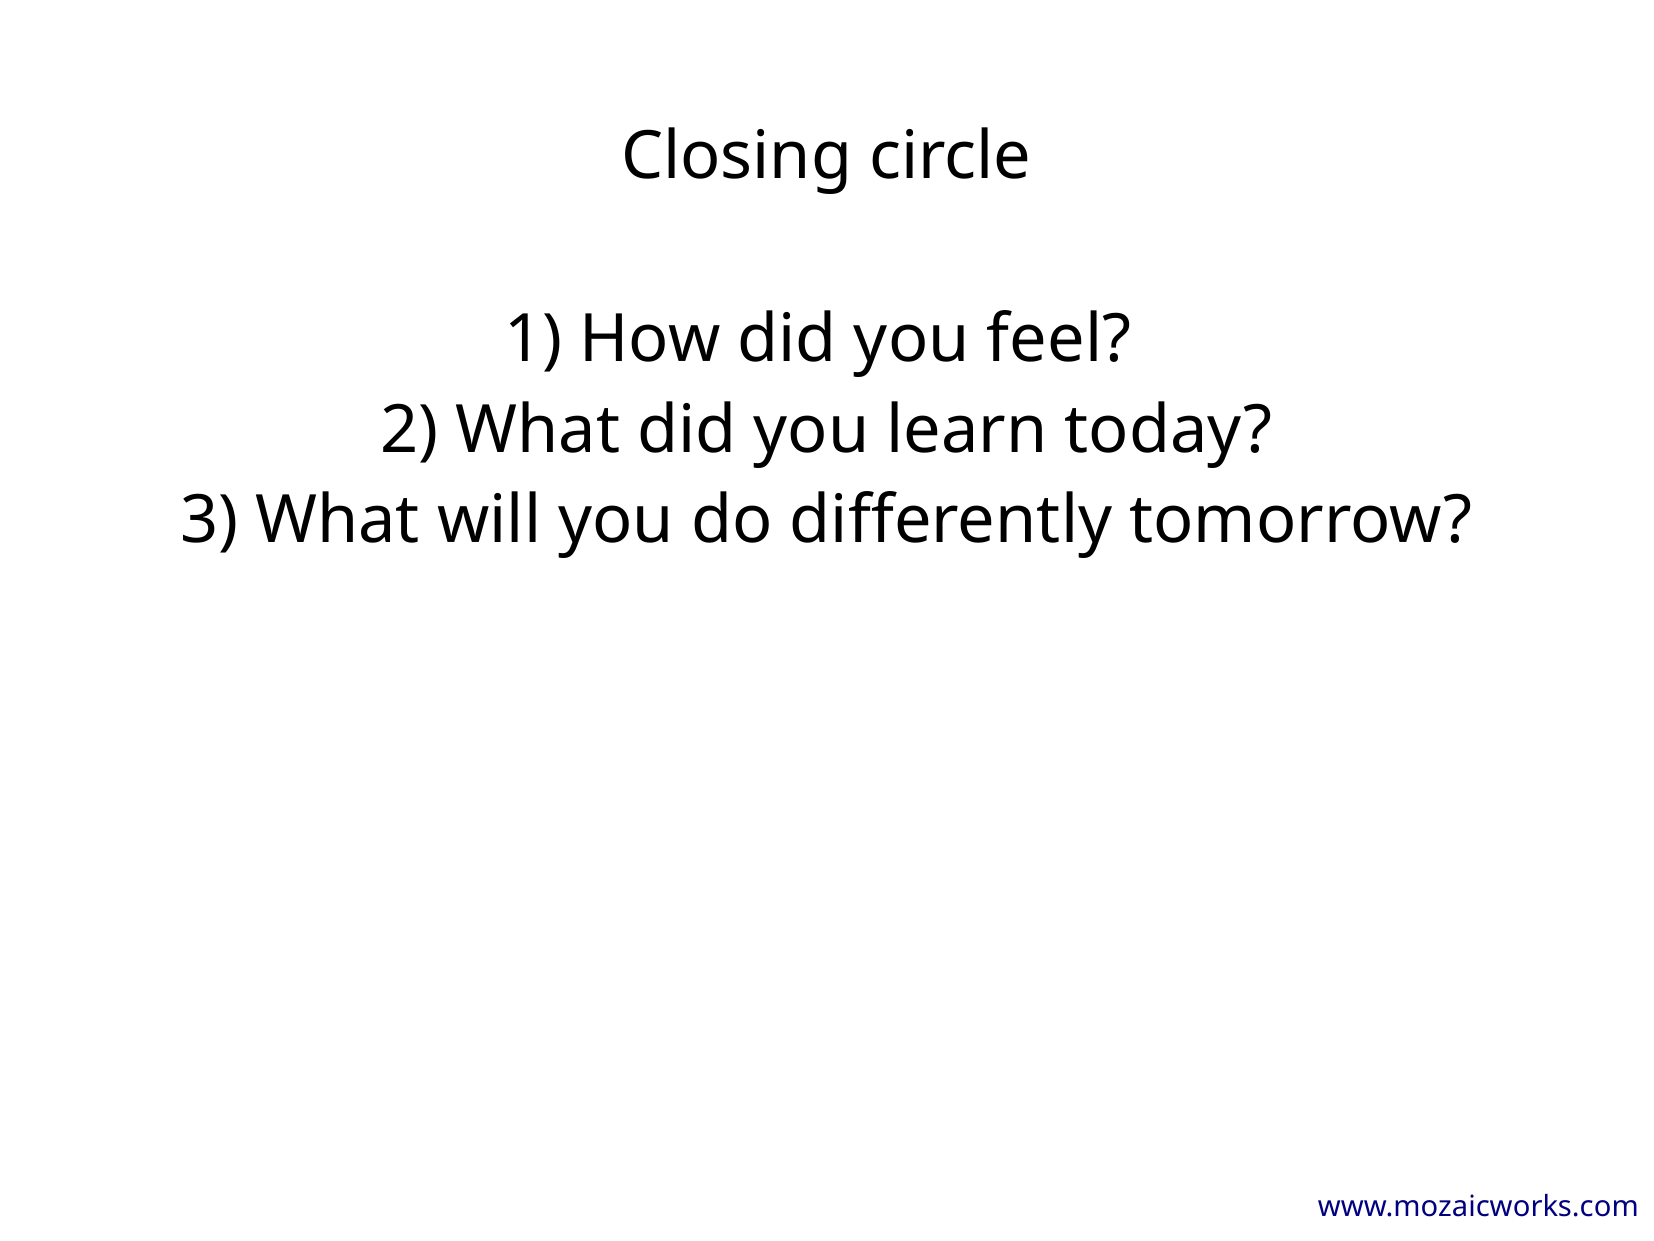

# Closing circle
 How did you feel?
 What did you learn today?
 What will you do differently tomorrow?
www.mozaicworks.com